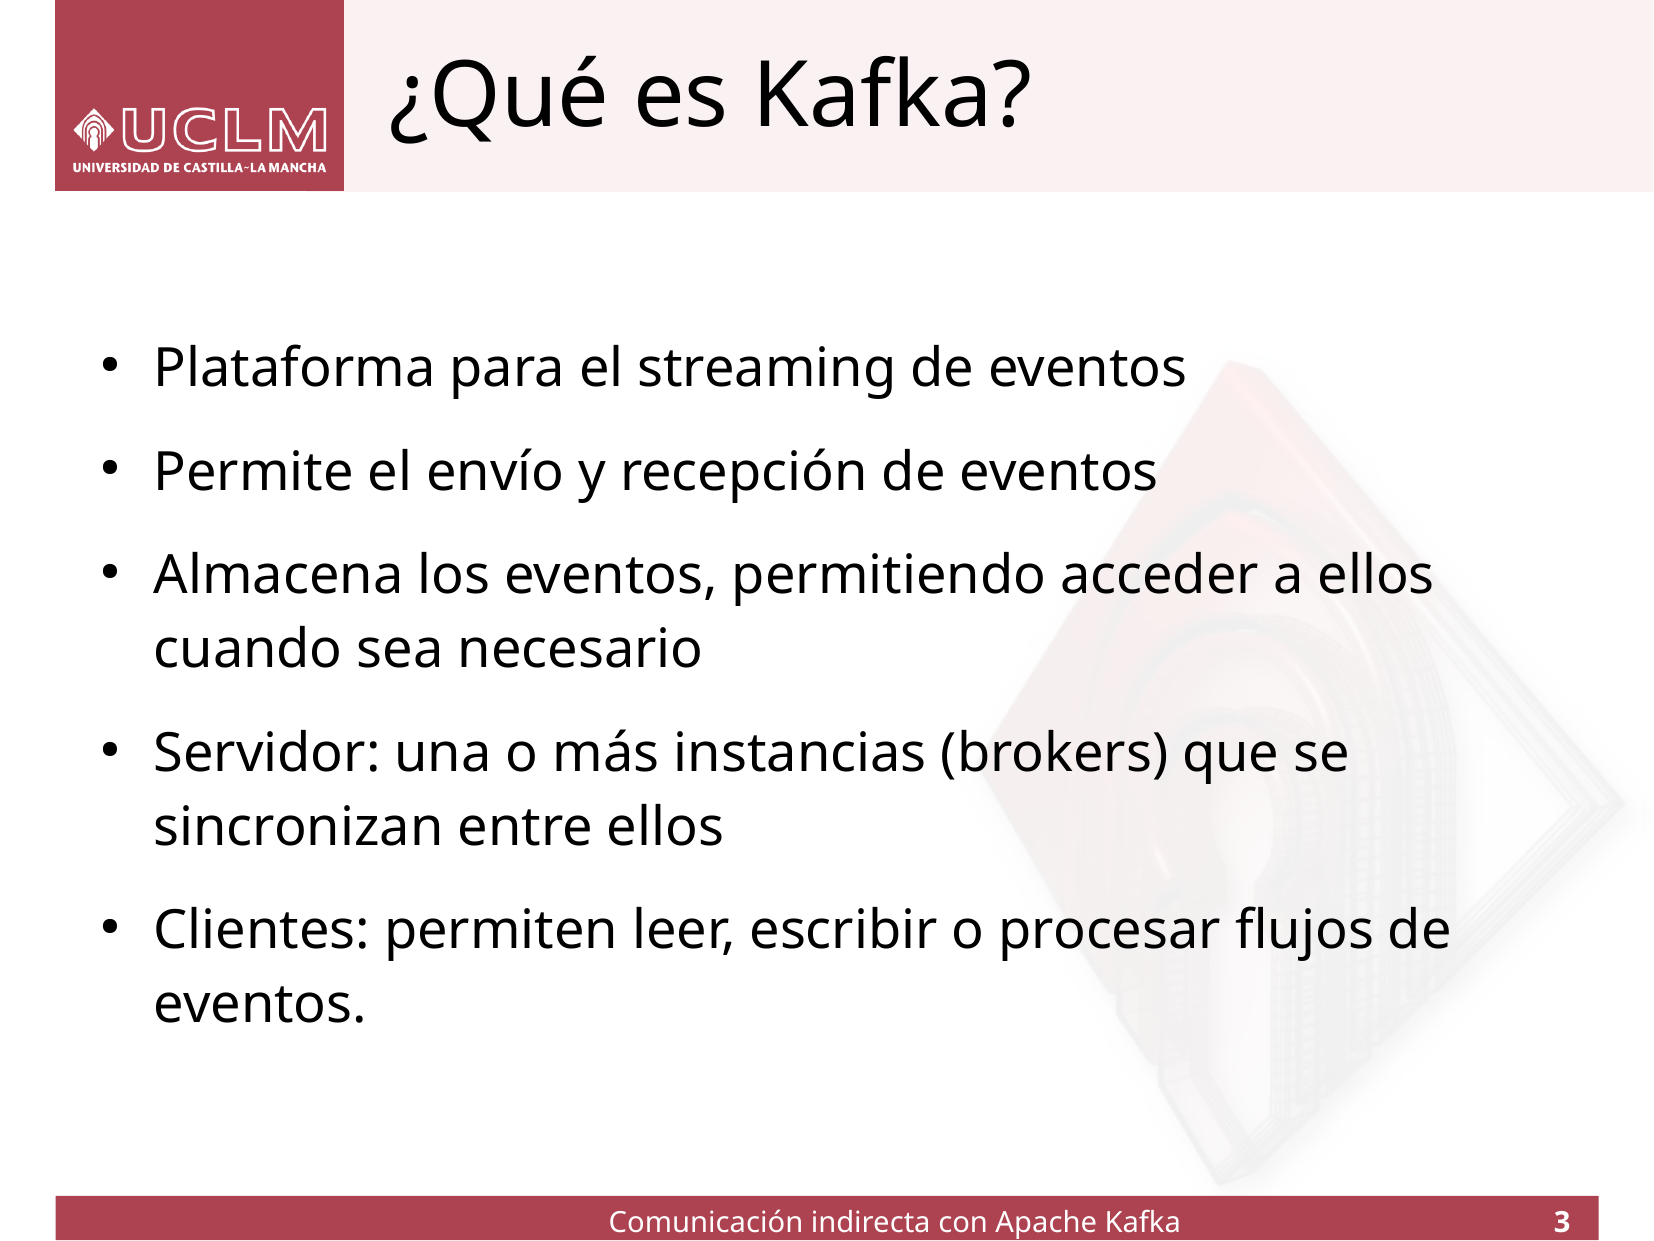

# ¿Qué es Kafka?
Plataforma para el streaming de eventos
Permite el envío y recepción de eventos
Almacena los eventos, permitiendo acceder a ellos cuando sea necesario
Servidor: una o más instancias (brokers) que se sincronizan entre ellos
Clientes: permiten leer, escribir o procesar flujos de eventos.
Sistemas Distribuidos - IceGrid
3